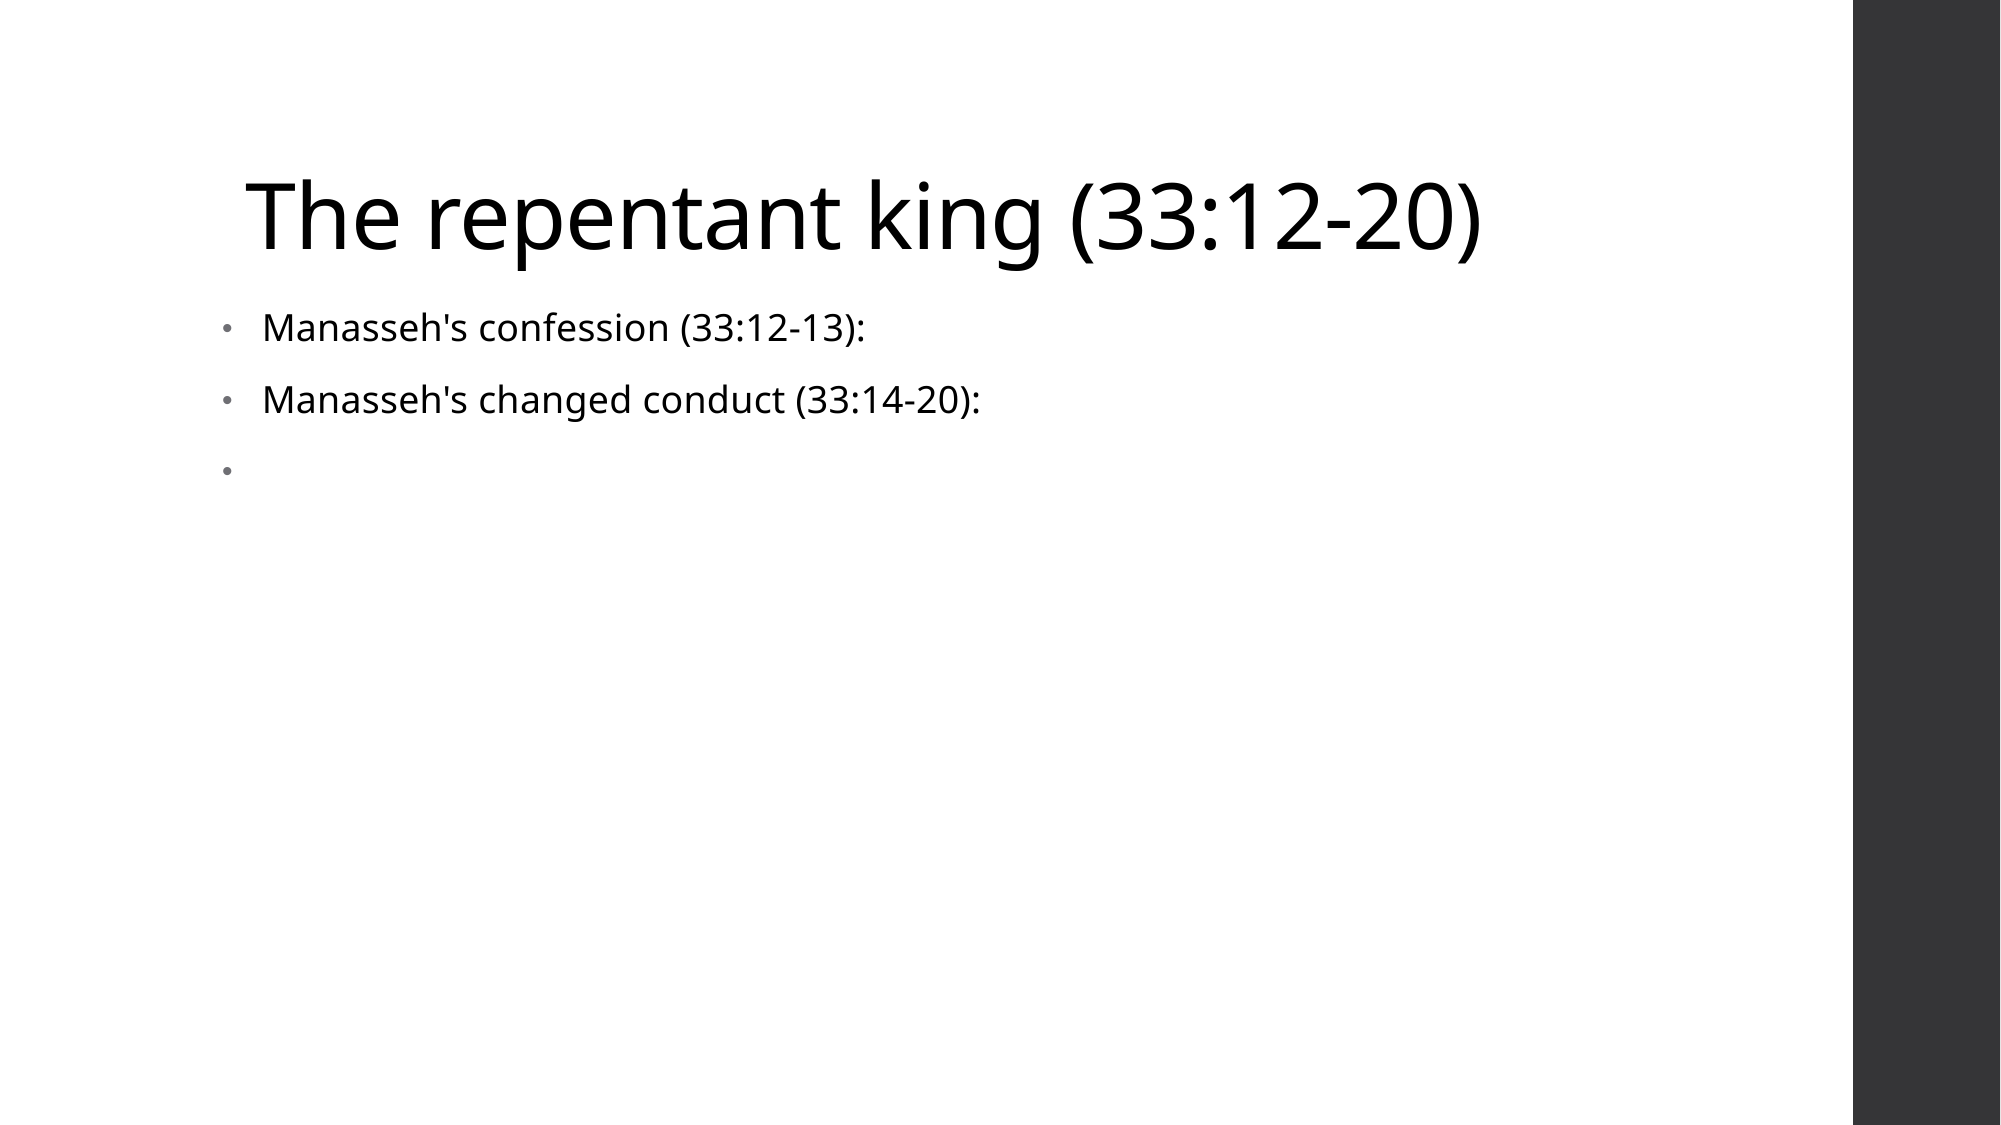

# The repentant king (33:12-20)
 Manasseh's confession (33:12-13):
 Manasseh's changed conduct (33:14-20):